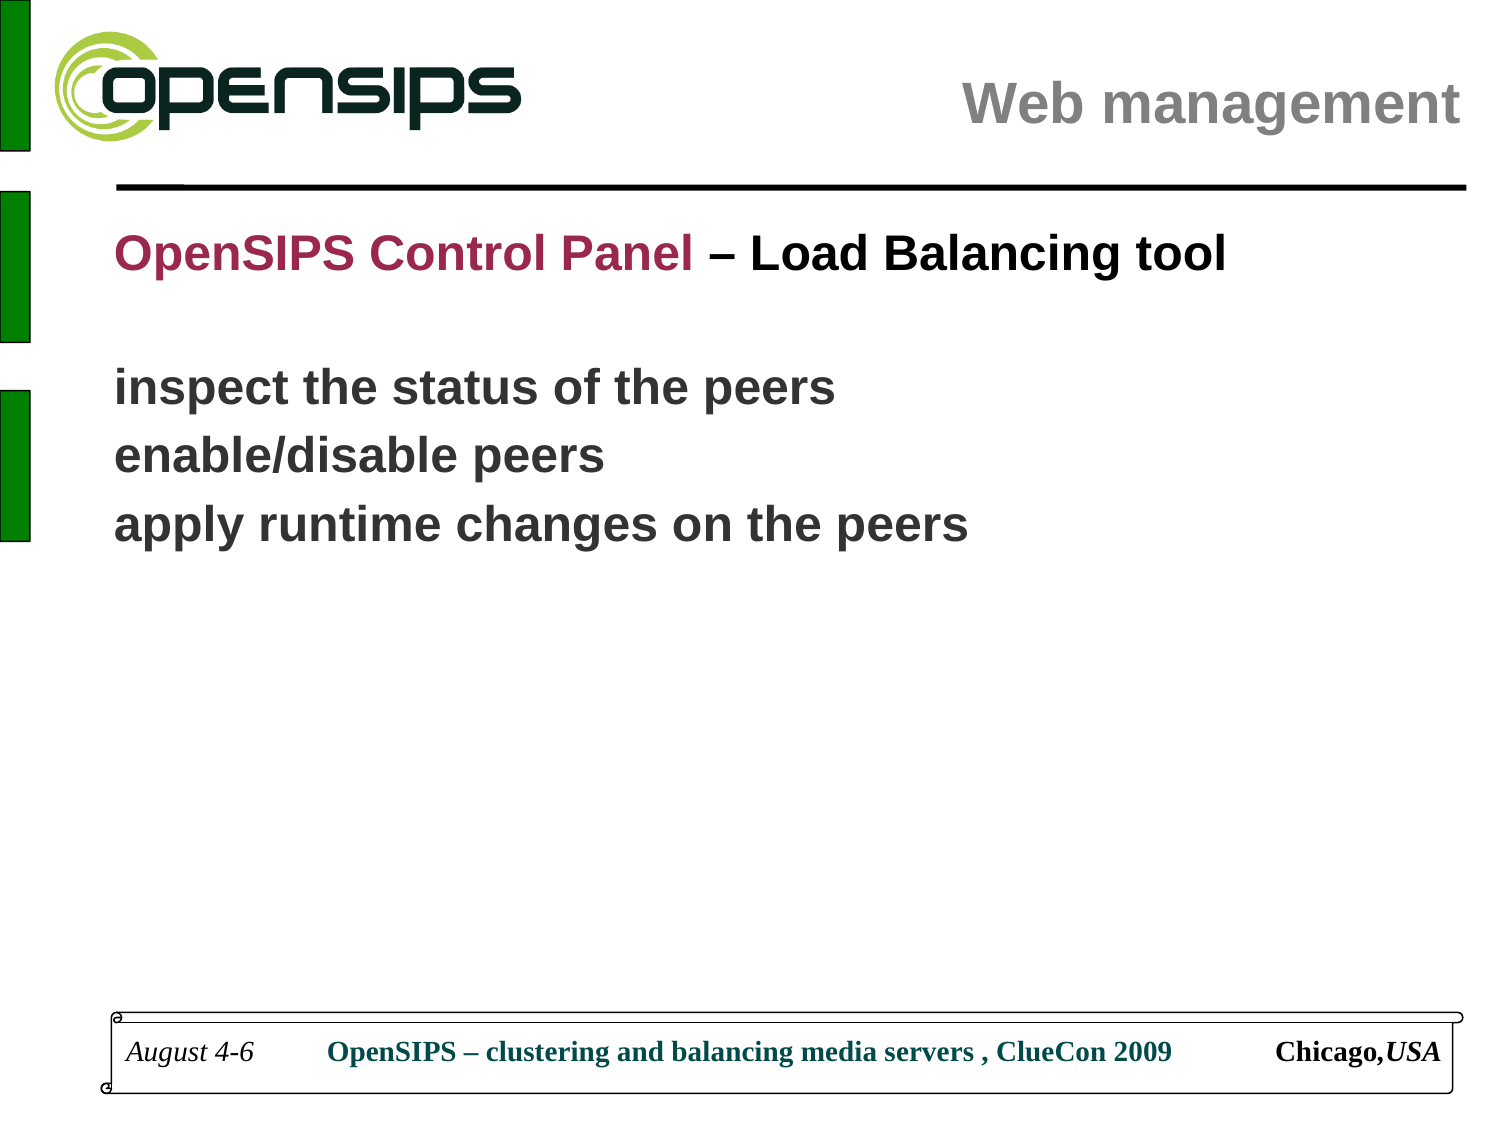

# Web management
OpenSIPS Control Panel – Load Balancing tool
inspect the status of the peers
enable/disable peers
apply runtime changes on the peers